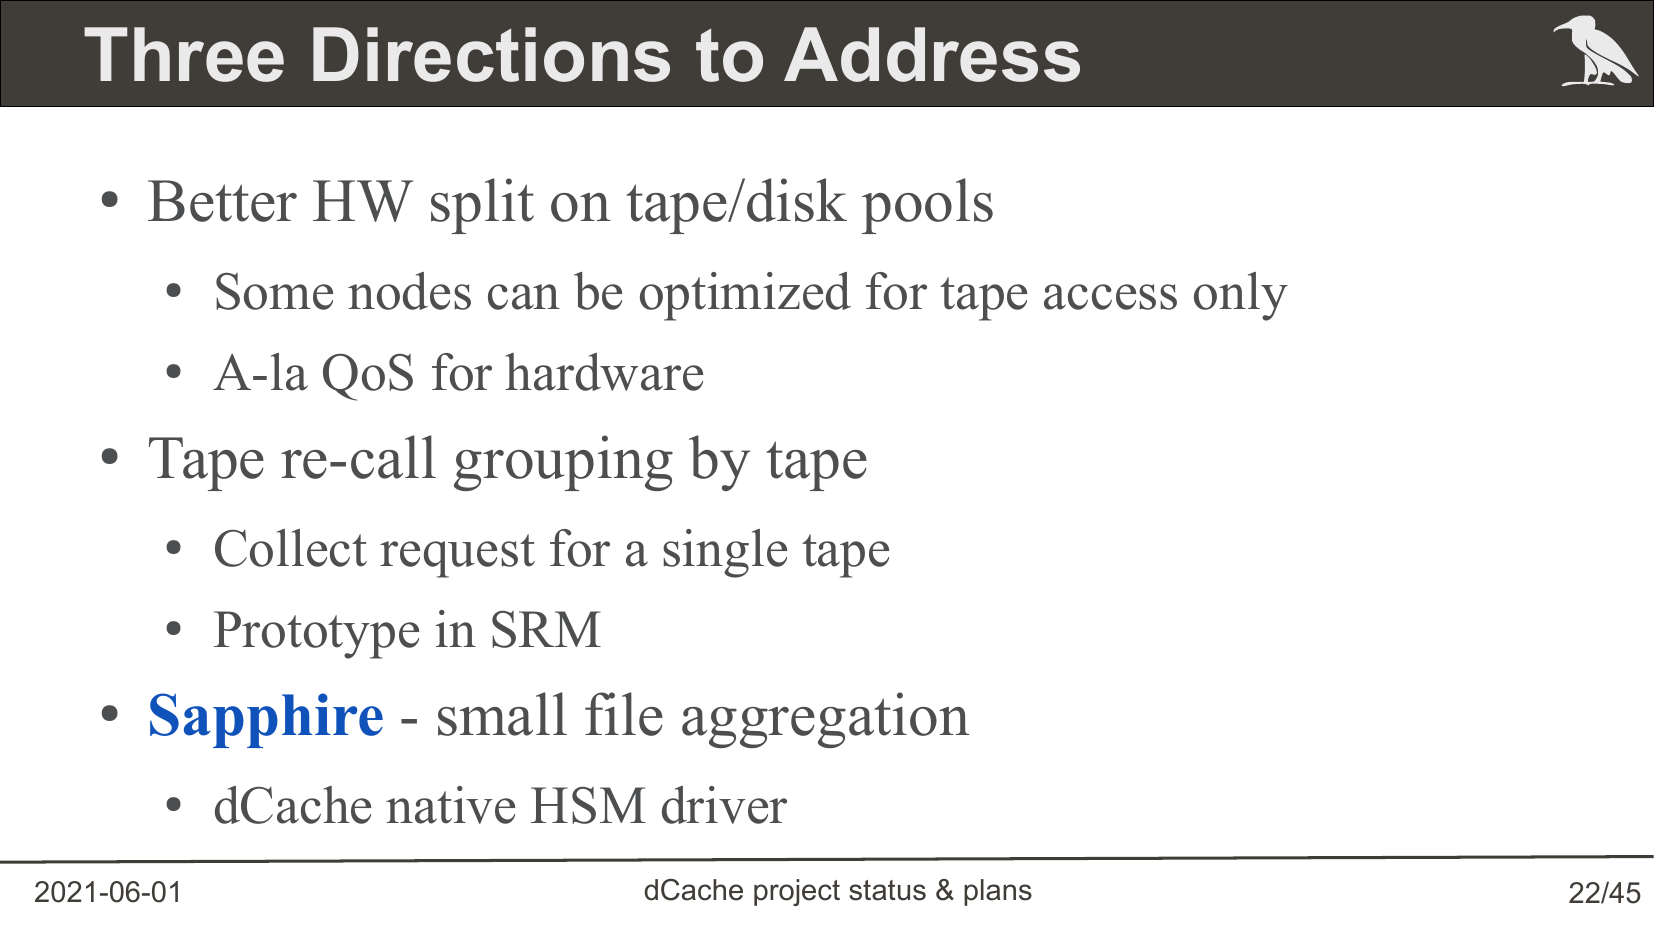

# Three Directions to Address
Better HW split on tape/disk pools
Some nodes can be optimized for tape access only
A-la QoS for hardware
Tape re-call grouping by tape
Collect request for a single tape
Prototype in SRM
Sapphire - small file aggregation
dCache native HSM driver
dCache project status & plans
2021-06-01
22